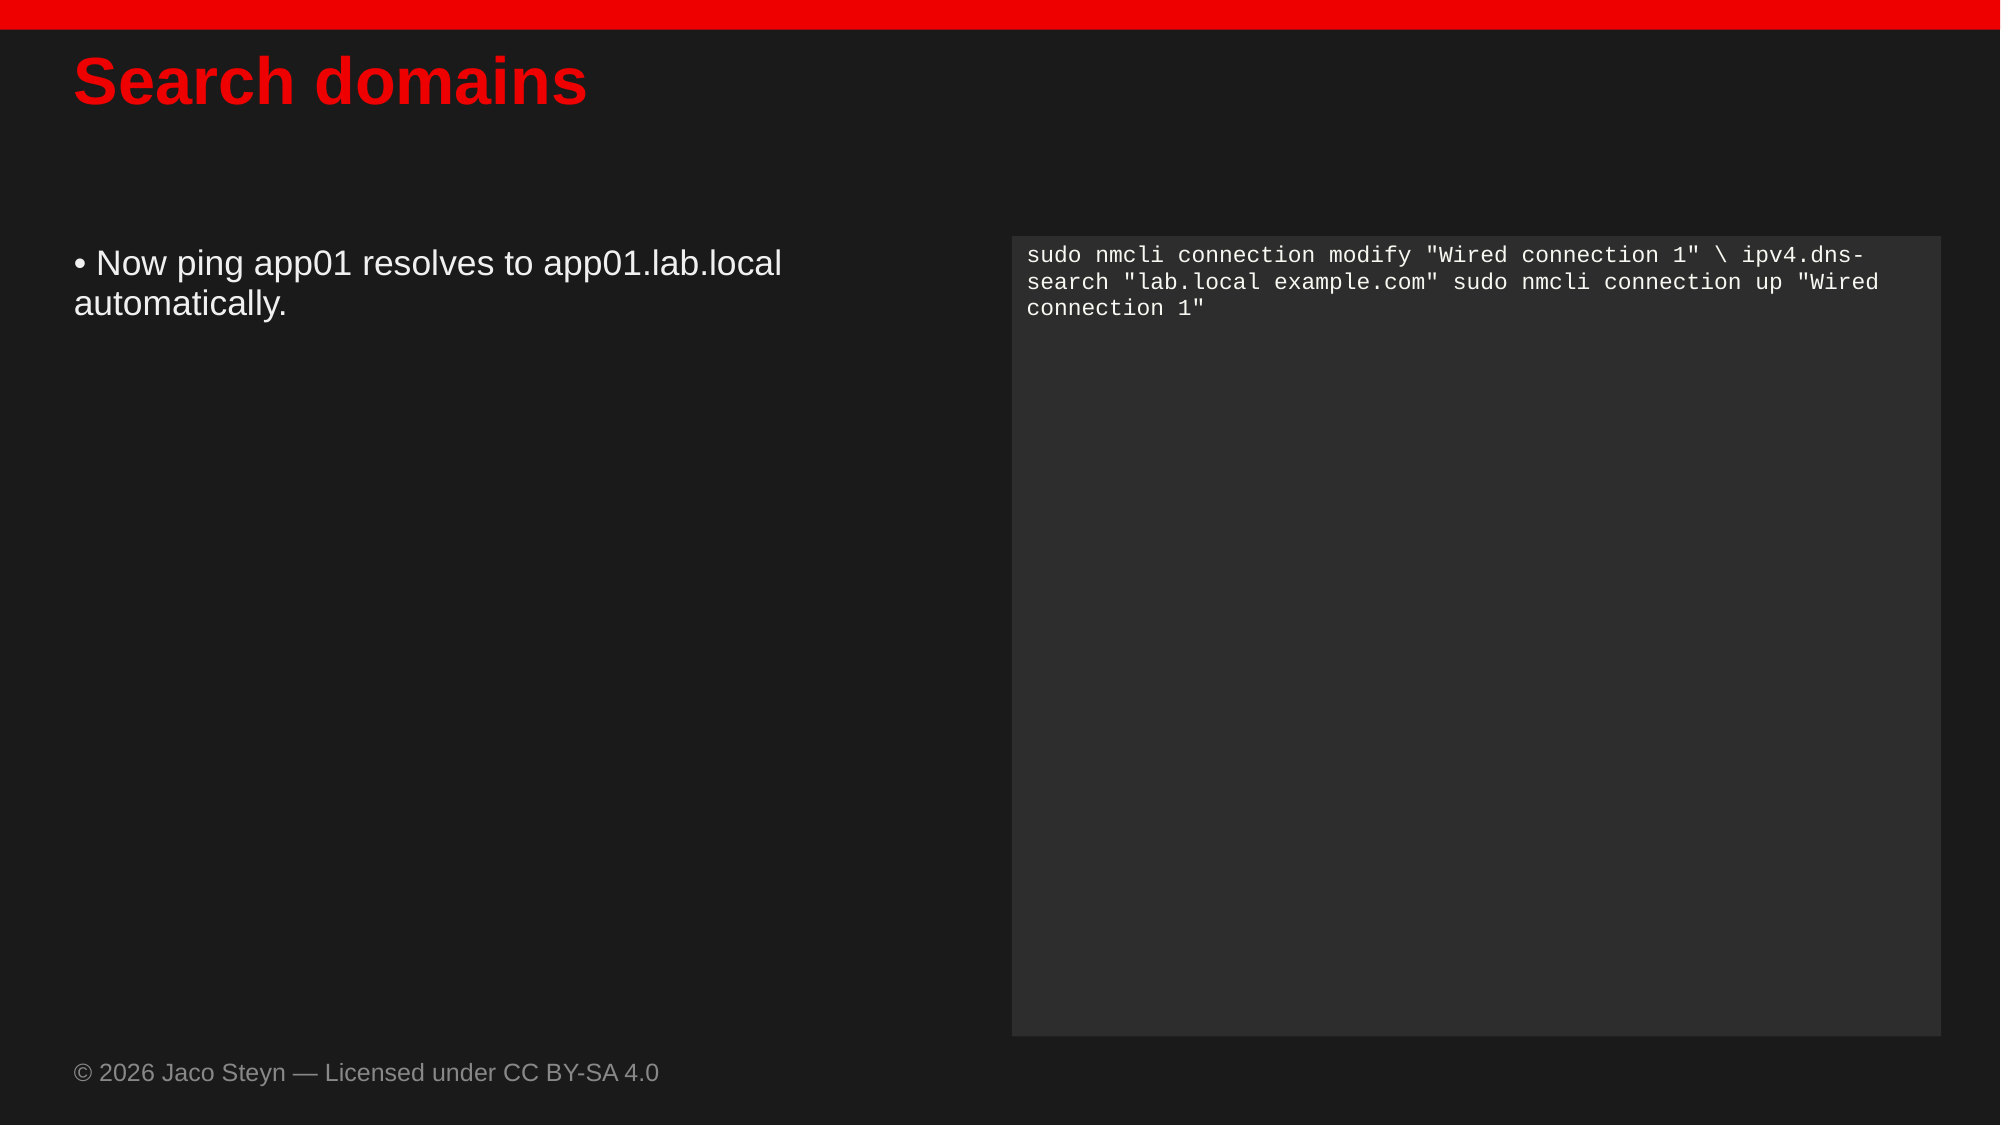

Search domains
• Now ping app01 resolves to app01.lab.local automatically.
sudo nmcli connection modify "Wired connection 1" \ ipv4.dns-search "lab.local example.com" sudo nmcli connection up "Wired connection 1"
© 2026 Jaco Steyn — Licensed under CC BY-SA 4.0